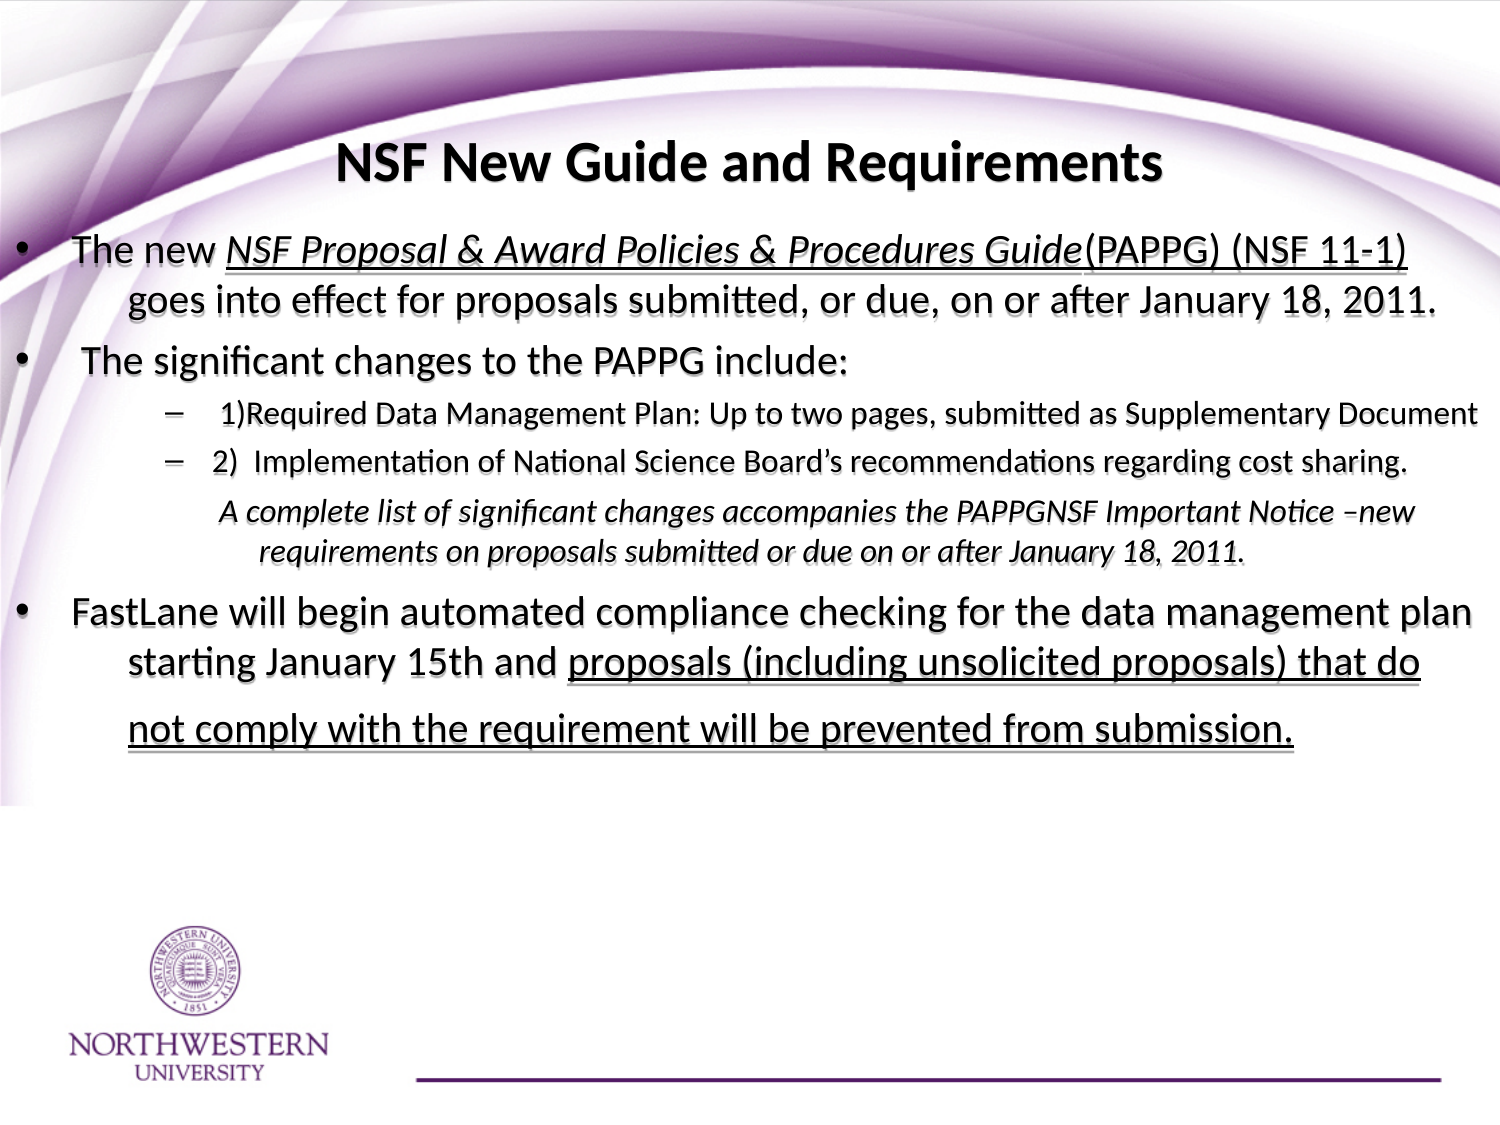

# NSF New Guide and Requirements
The new NSF Proposal & Award Policies & Procedures Guide(PAPPG) (NSF 11-1) goes into effect for proposals submitted, or due, on or after January 18, 2011.
 The significant changes to the PAPPG include:
 1)Required Data Management Plan: Up to two pages, submitted as Supplementary Document
2) Implementation of National Science Board’s recommendations regarding cost sharing.
 A complete list of significant changes accompanies the PAPPGNSF Important Notice –new requirements on proposals submitted or due on or after January 18, 2011.
FastLane will begin automated compliance checking for the data management plan starting January 15th and proposals (including unsolicited proposals) that do not comply with the requirement will be prevented from submission.